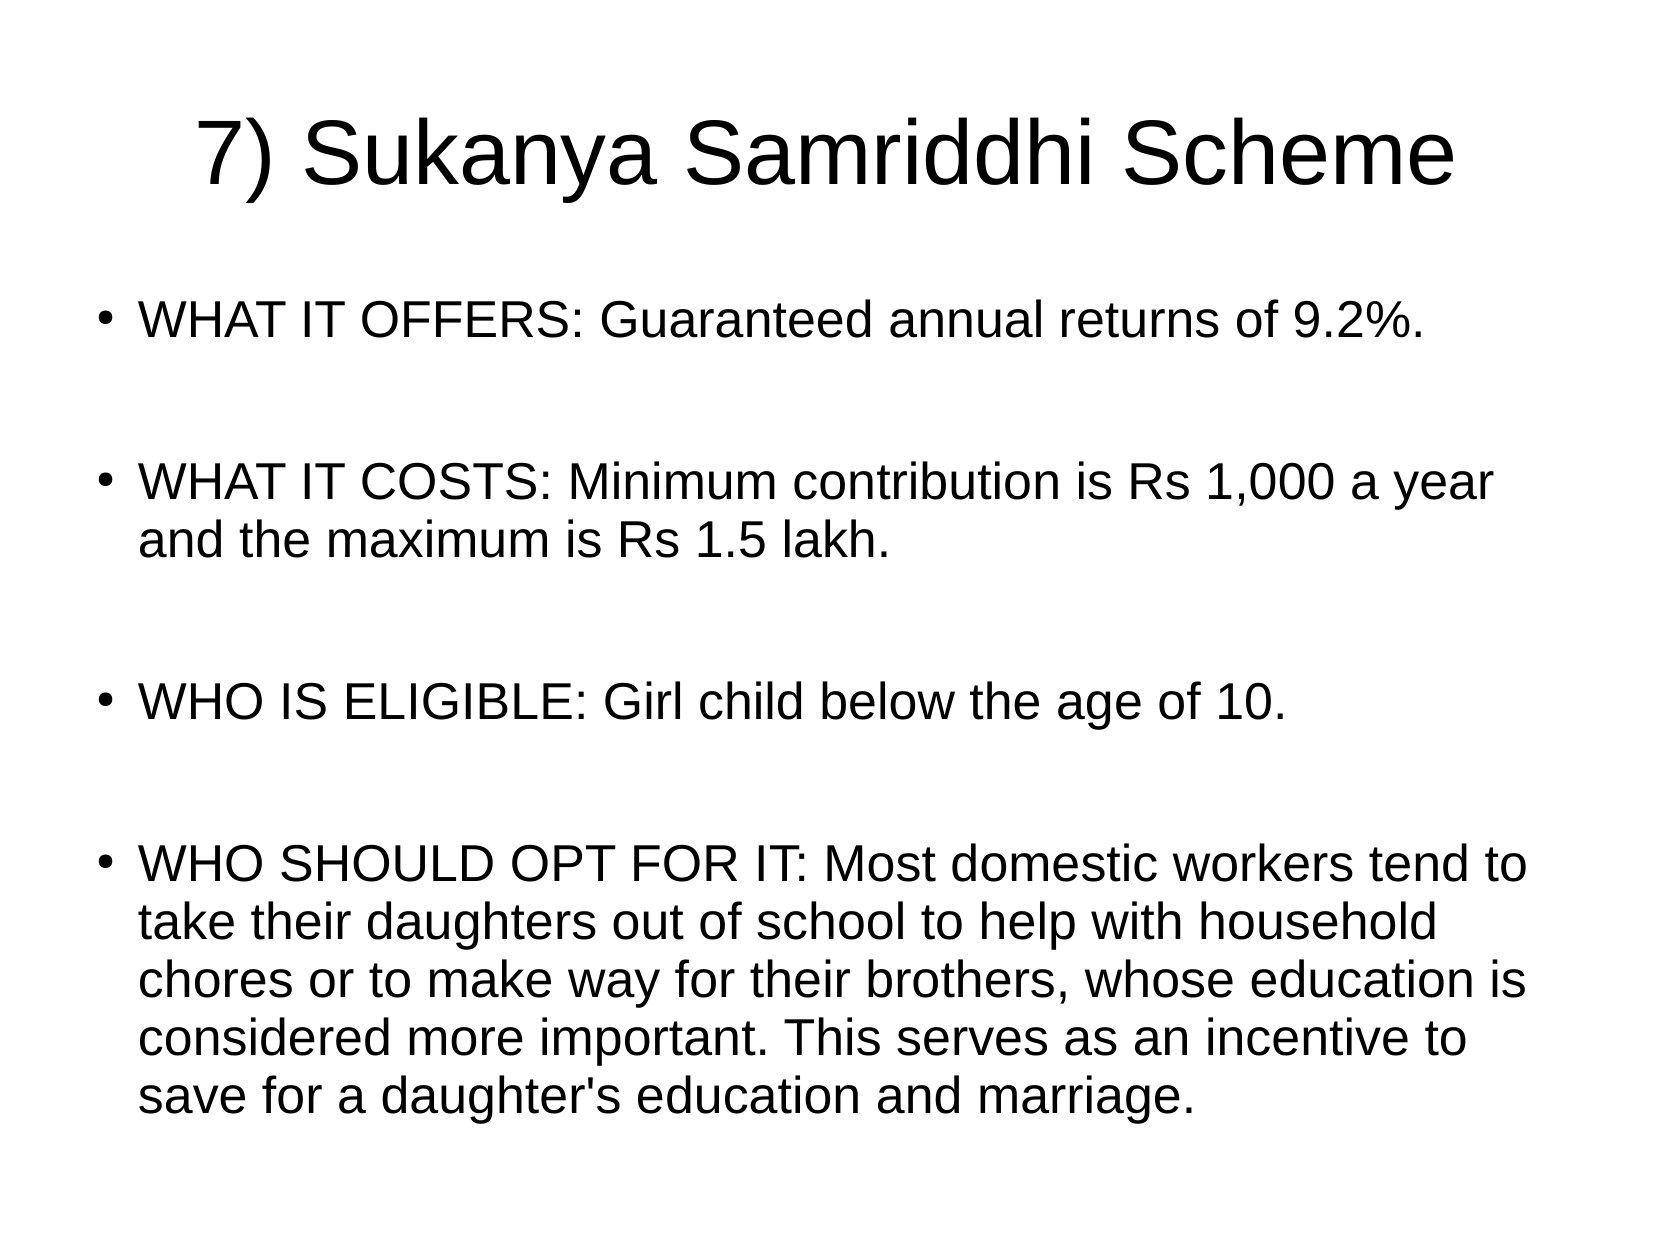

# 7) Sukanya Samriddhi Scheme
WHAT IT OFFERS: Guaranteed annual returns of 9.2%.
WHAT IT COSTS: Minimum contribution is Rs 1,000 a year and the maximum is Rs 1.5 lakh.
WHO IS ELIGIBLE: Girl child below the age of 10.
WHO SHOULD OPT FOR IT: Most domestic workers tend to take their daughters out of school to help with household chores or to make way for their brothers, whose education is considered more important. This serves as an incentive to save for a daughter's education and marriage.